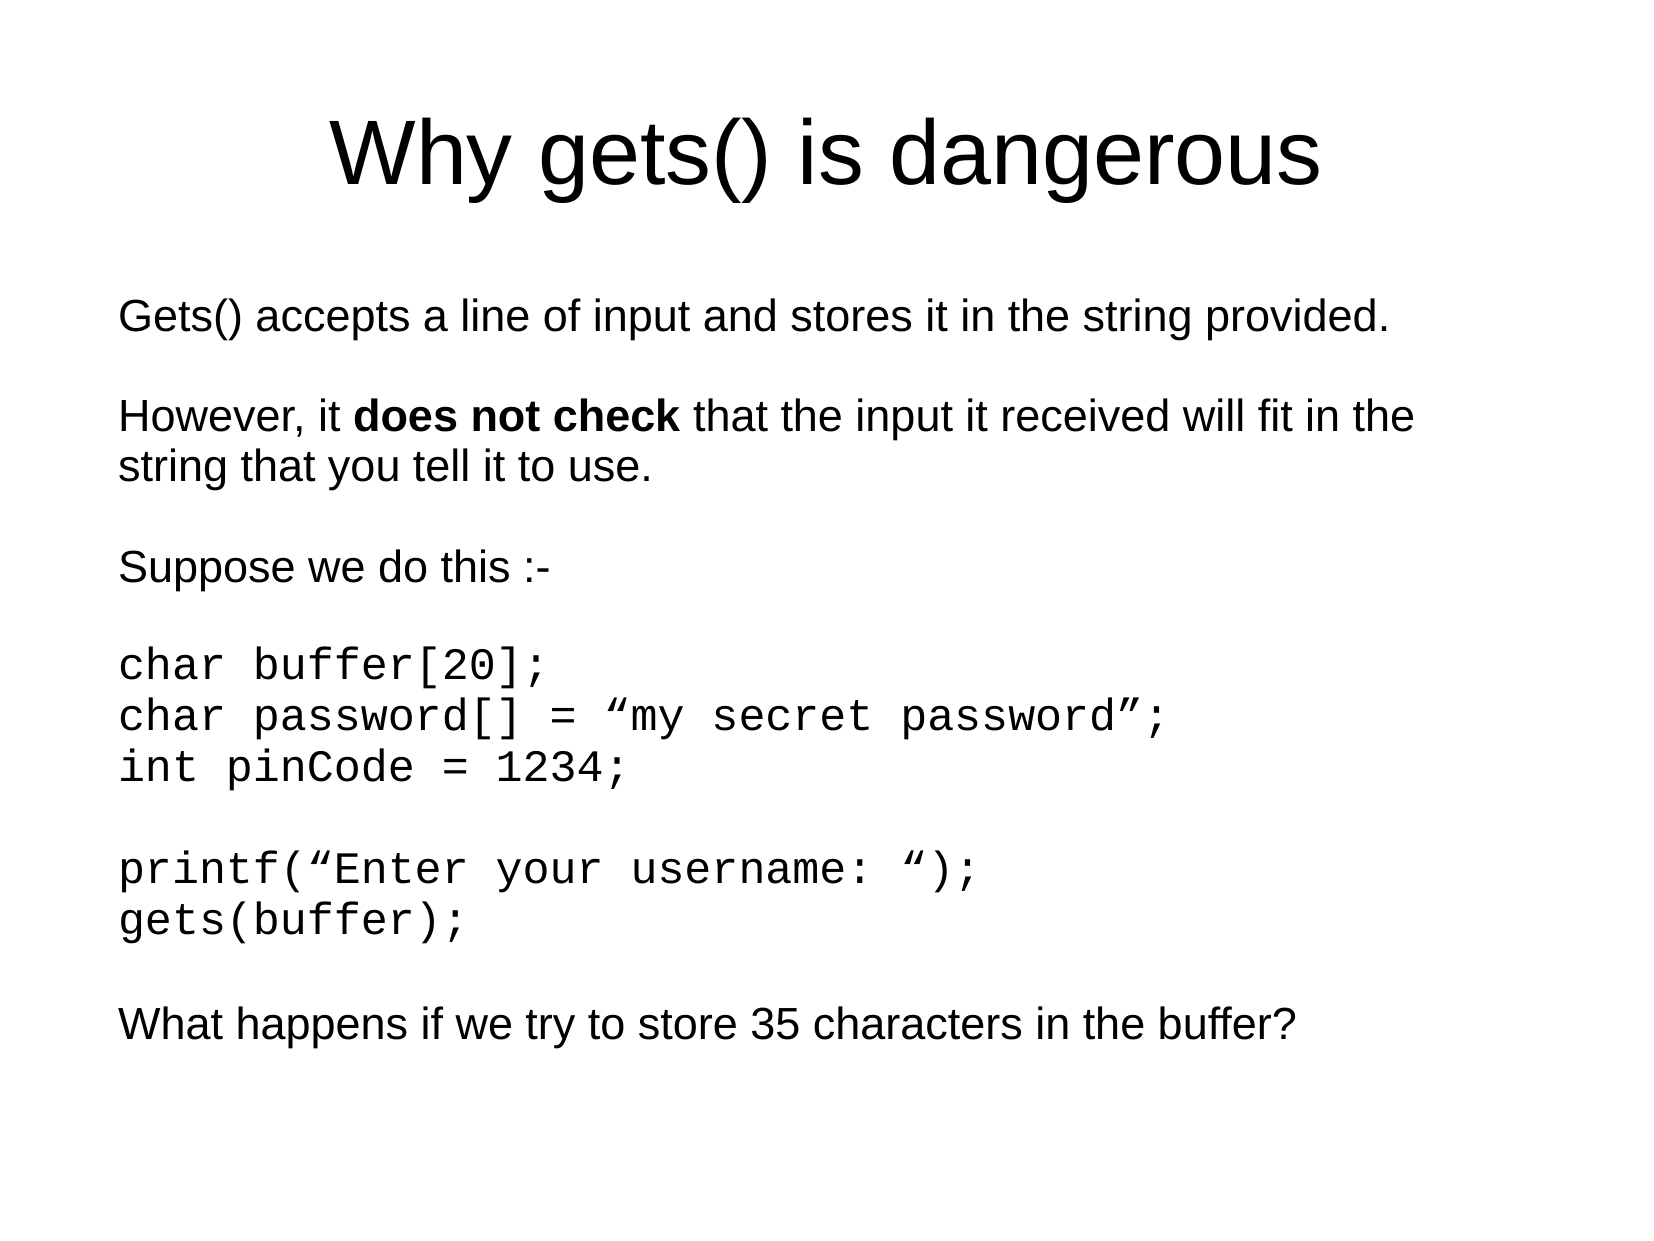

# Why gets() is dangerous
Gets() accepts a line of input and stores it in the string provided.
However, it does not check that the input it received will fit in the string that you tell it to use.
Suppose we do this :-
char buffer[20];
char password[] = “my secret password”;
int pinCode = 1234;
printf(“Enter your username: “);
gets(buffer);
What happens if we try to store 35 characters in the buffer?